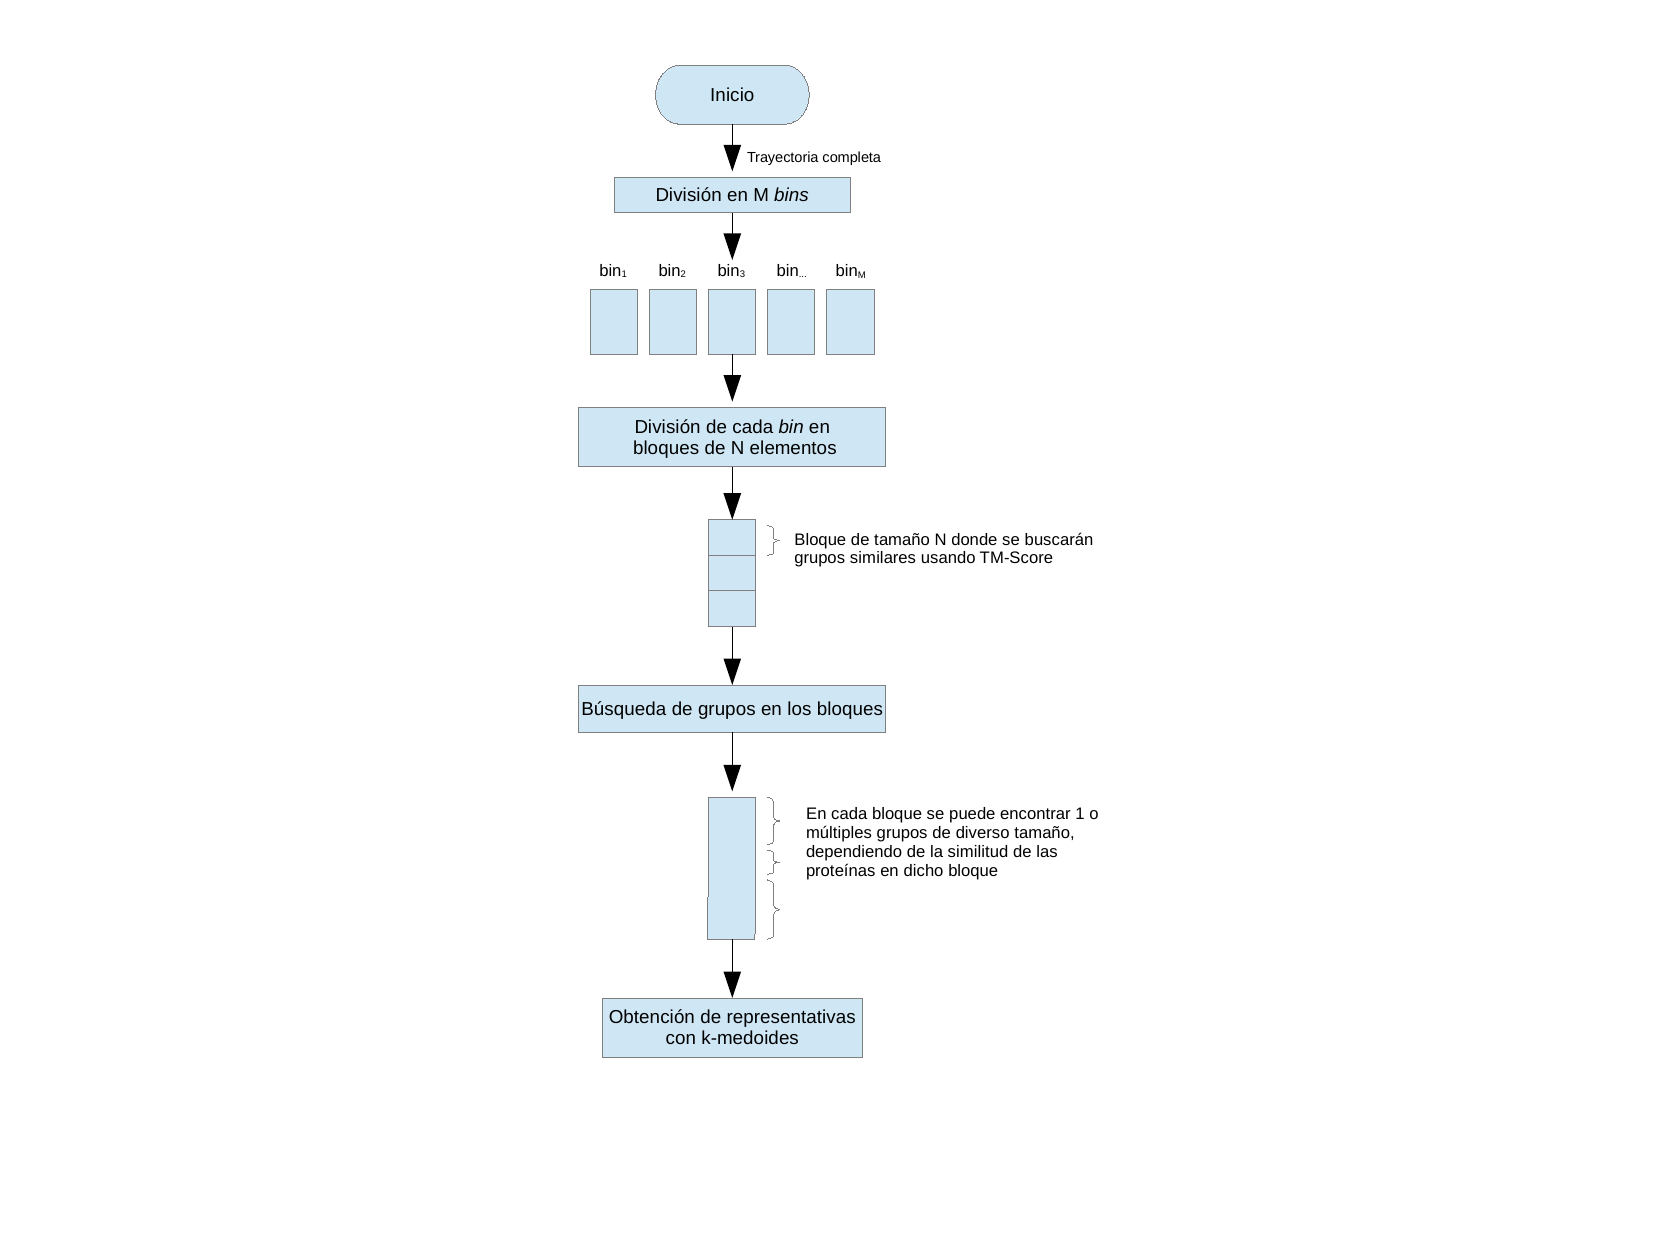

Inicio
Trayectoria completa
División en M bins
bin1
bin2
bin3
bin...
binM
División de cada bin en
 bloques de N elementos
Bloque de tamaño N donde se buscarán grupos similares usando TM-Score
Búsqueda de grupos en los bloques
En cada bloque se puede encontrar 1 o múltiples grupos de diverso tamaño, dependiendo de la similitud de las proteínas en dicho bloque
Obtención de representativas
con k-medoides